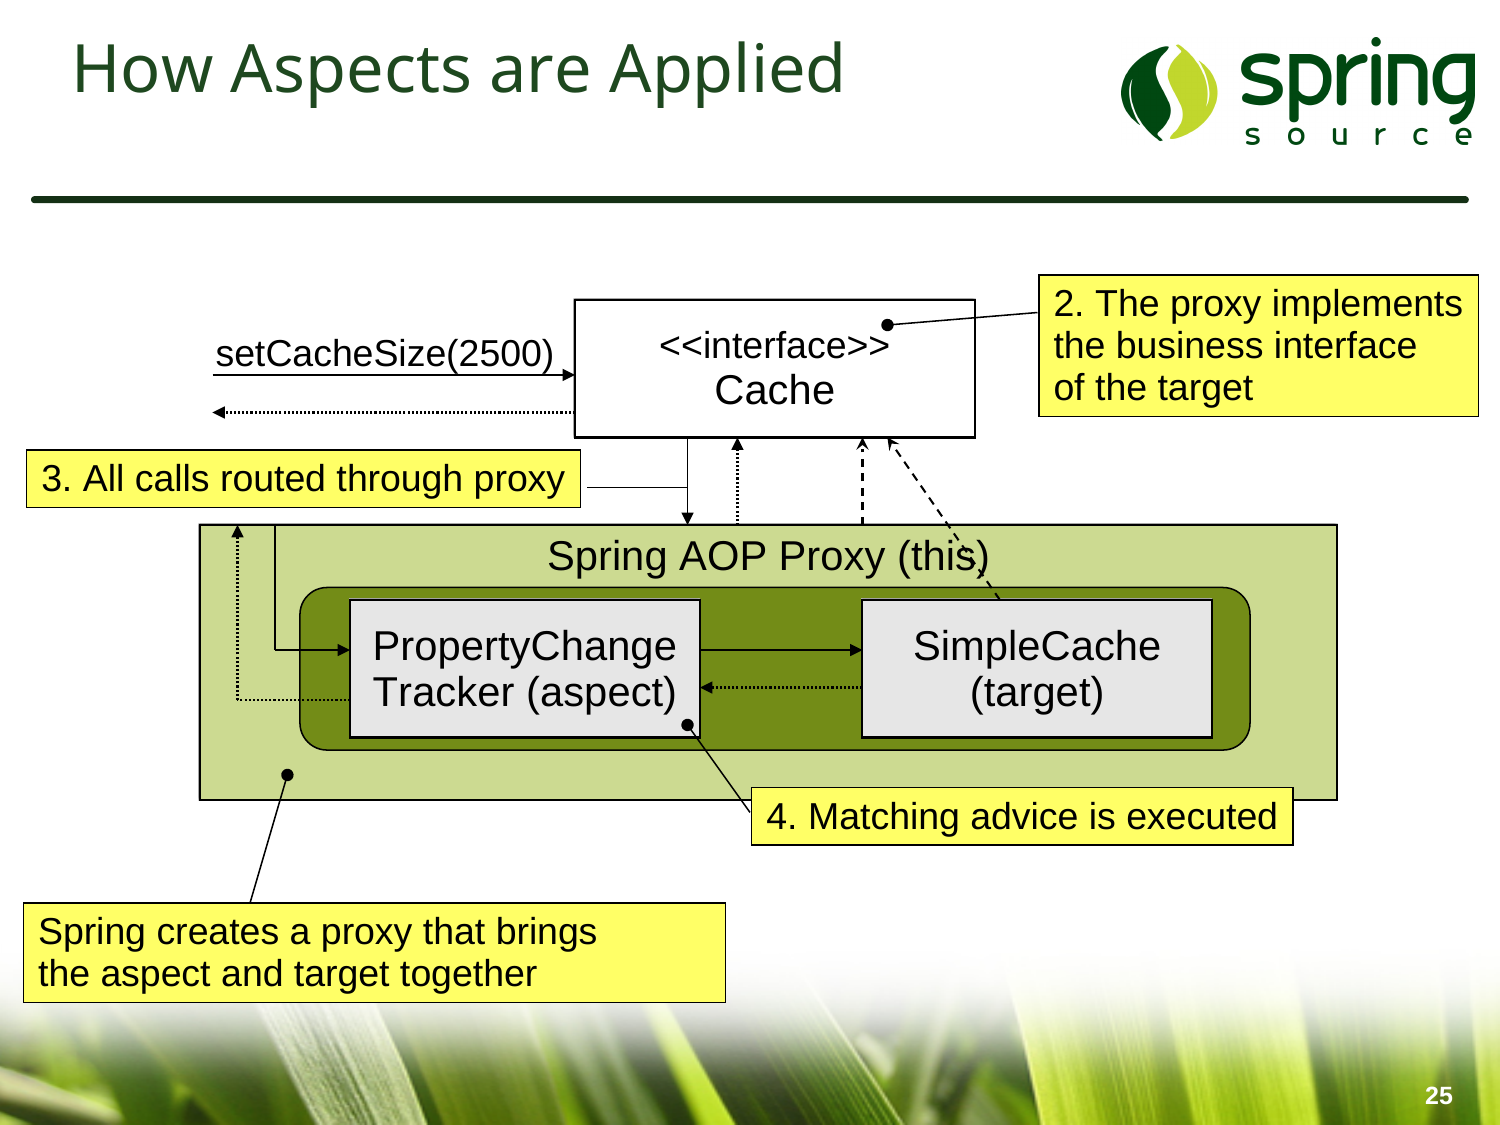

# How Aspects are Applied
2. The proxy implements
the business interface
of the target
<<interface>>
Cache
setCacheSize(2500)
3. All calls routed through proxy
Spring AOP Proxy (this)
PropertyChange
Tracker (aspect)
SimpleCache
(target)
4. Matching advice is executed
Spring creates a proxy that brings
the aspect and target together